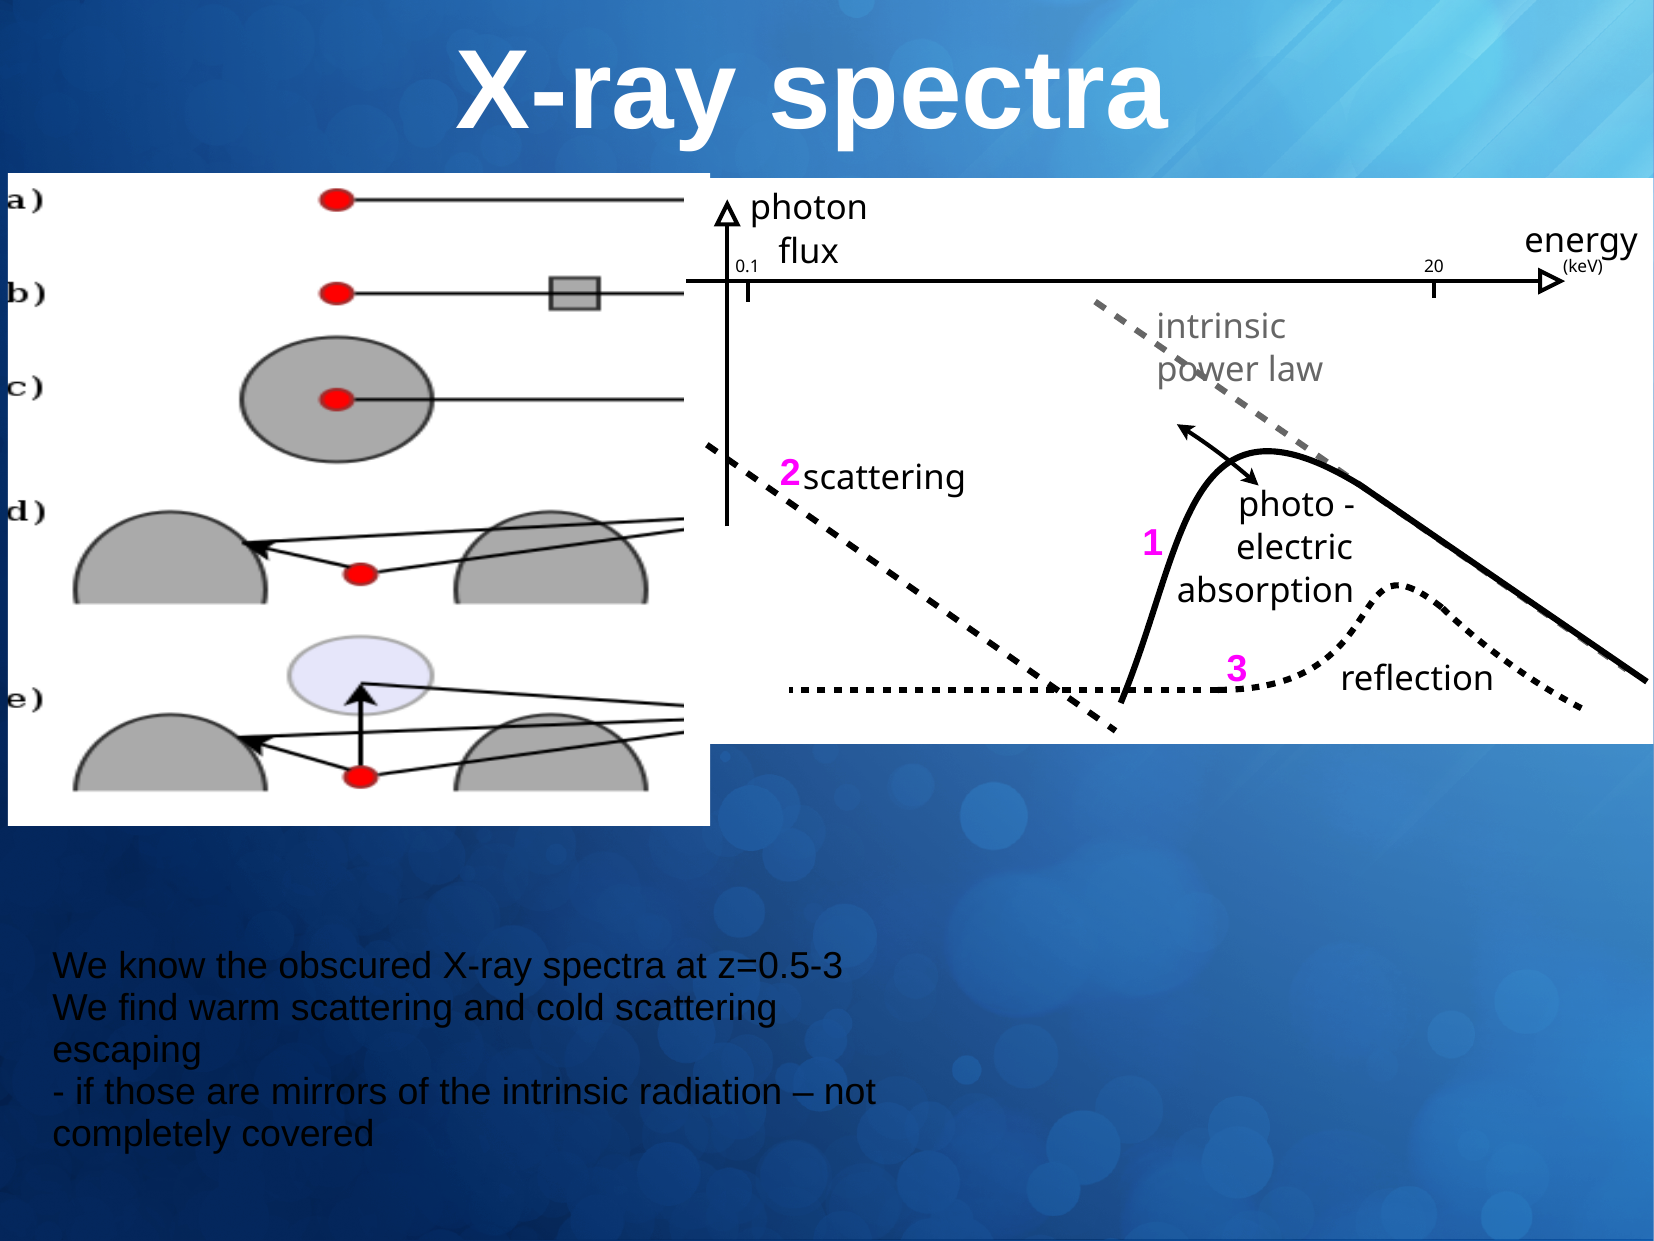

# X-ray spectra
2
1
3
We know the obscured X-ray spectra at z=0.5-3
We find warm scattering and cold scattering escaping
- if those are mirrors of the intrinsic radiation – not completely covered